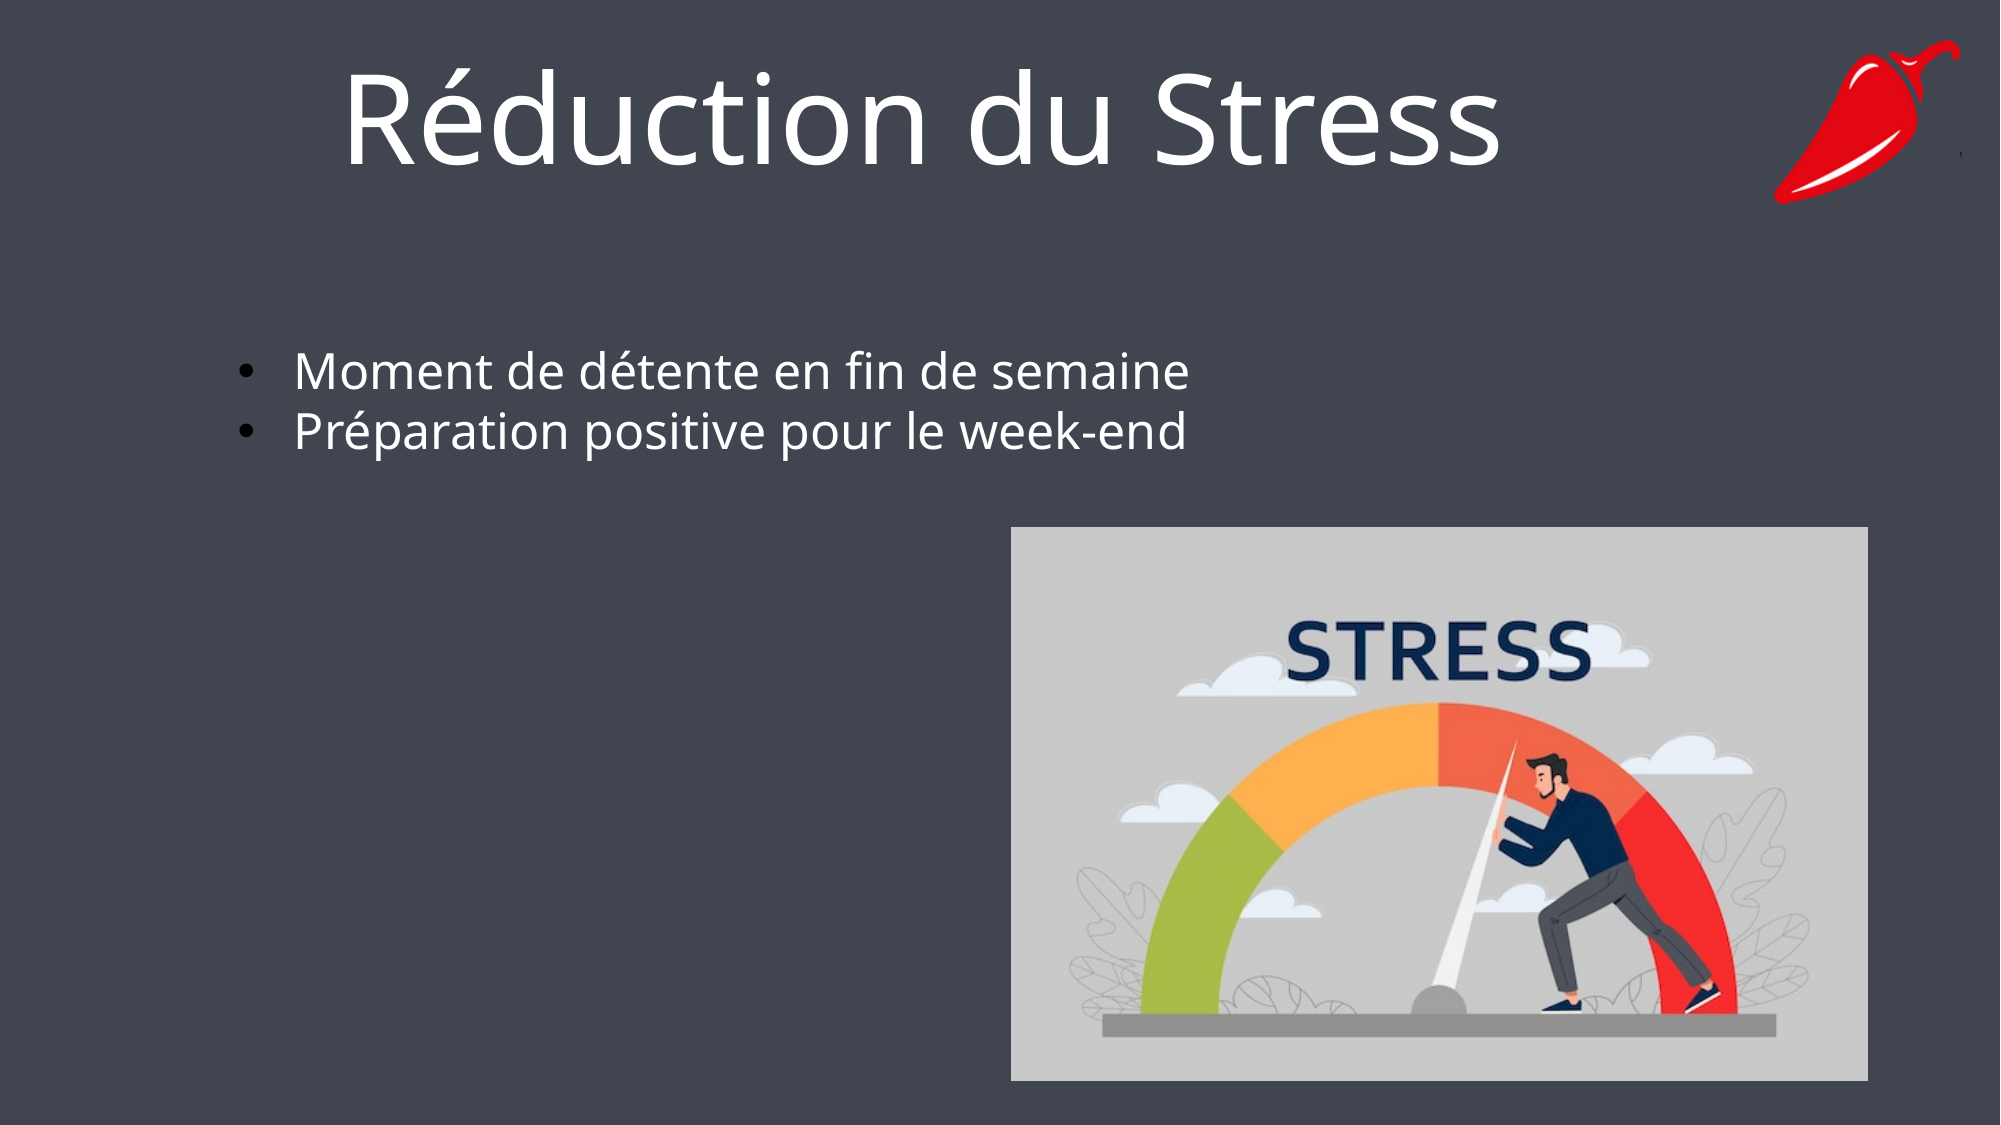

# Réduction du Stress
Moment de détente en fin de semaine
Préparation positive pour le week-end